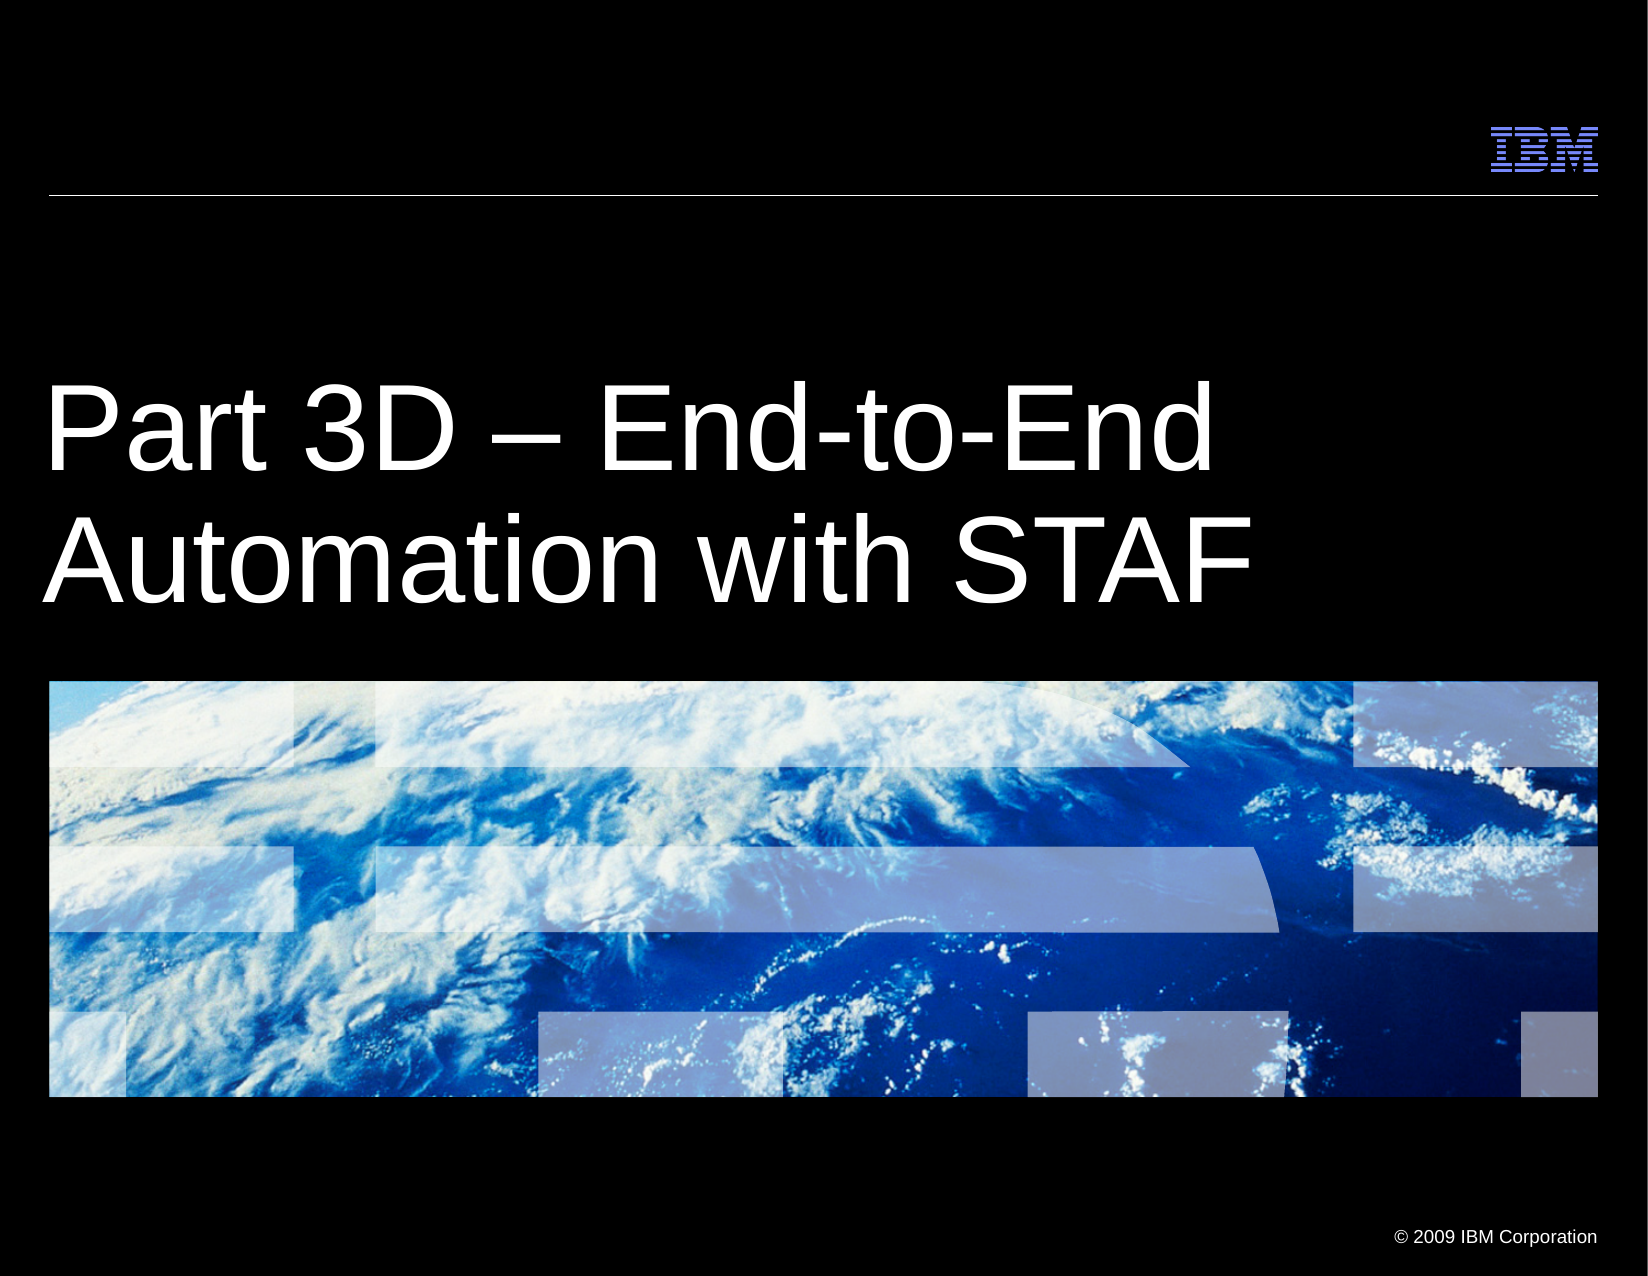

# Part 3D – End-to-End Automation with STAF